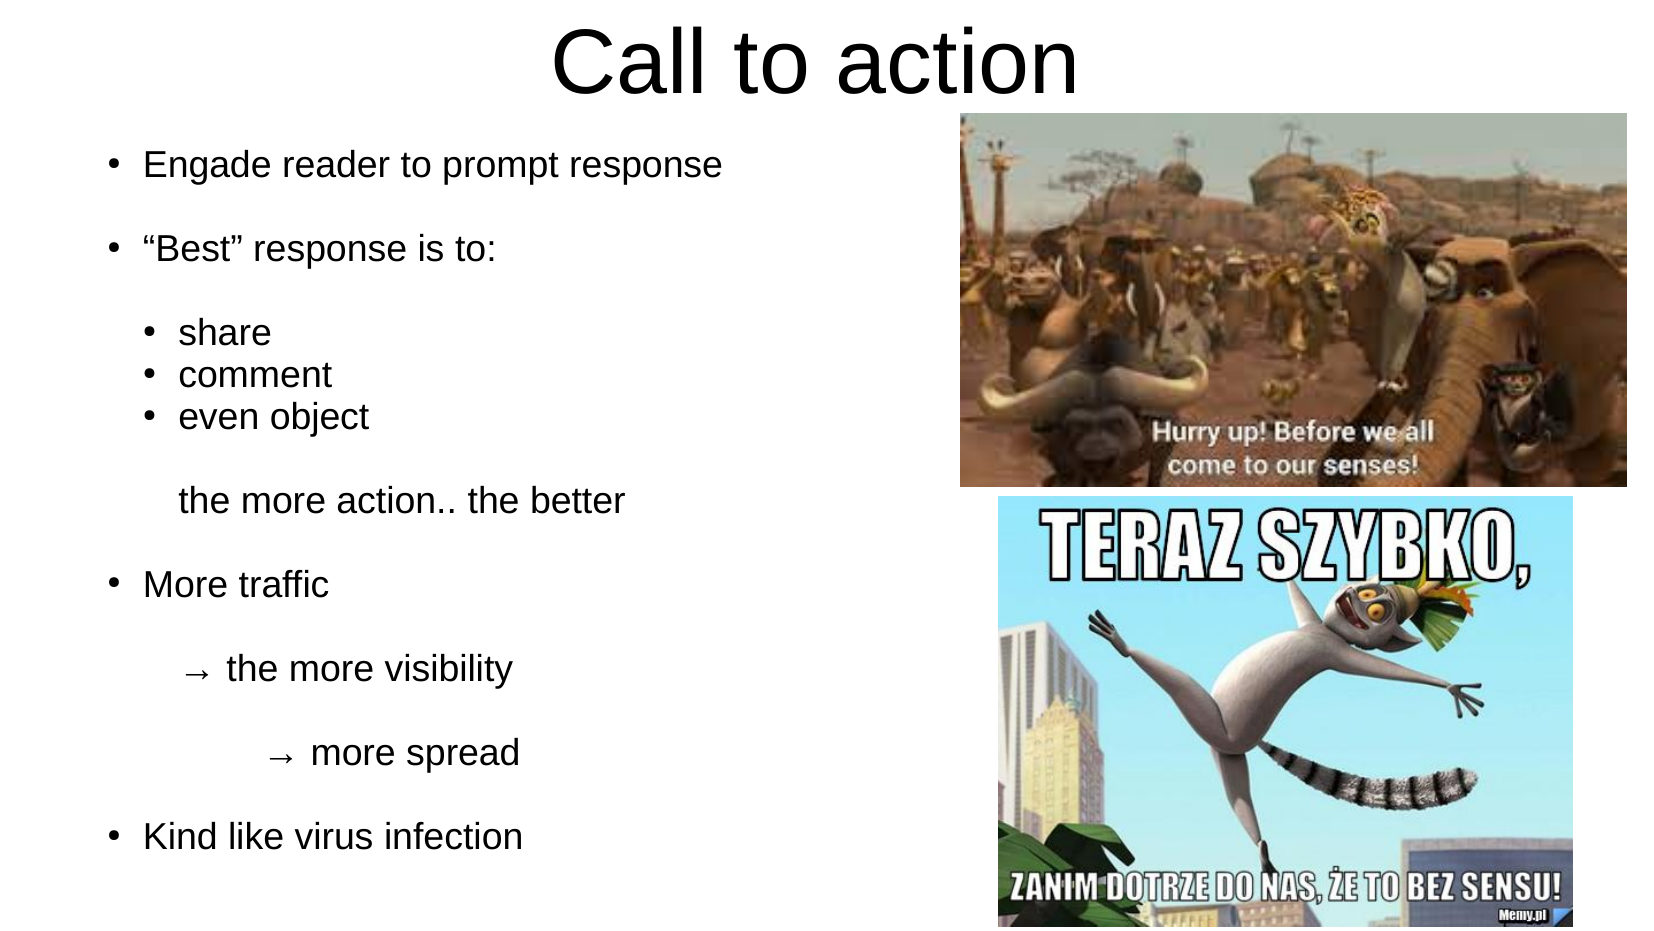

# Call to action
Engade reader to prompt response
“Best” response is to:
share
comment
even object
the more action.. the better
More traffic
→ the more visibility
 	 → more spread
Kind like virus infection